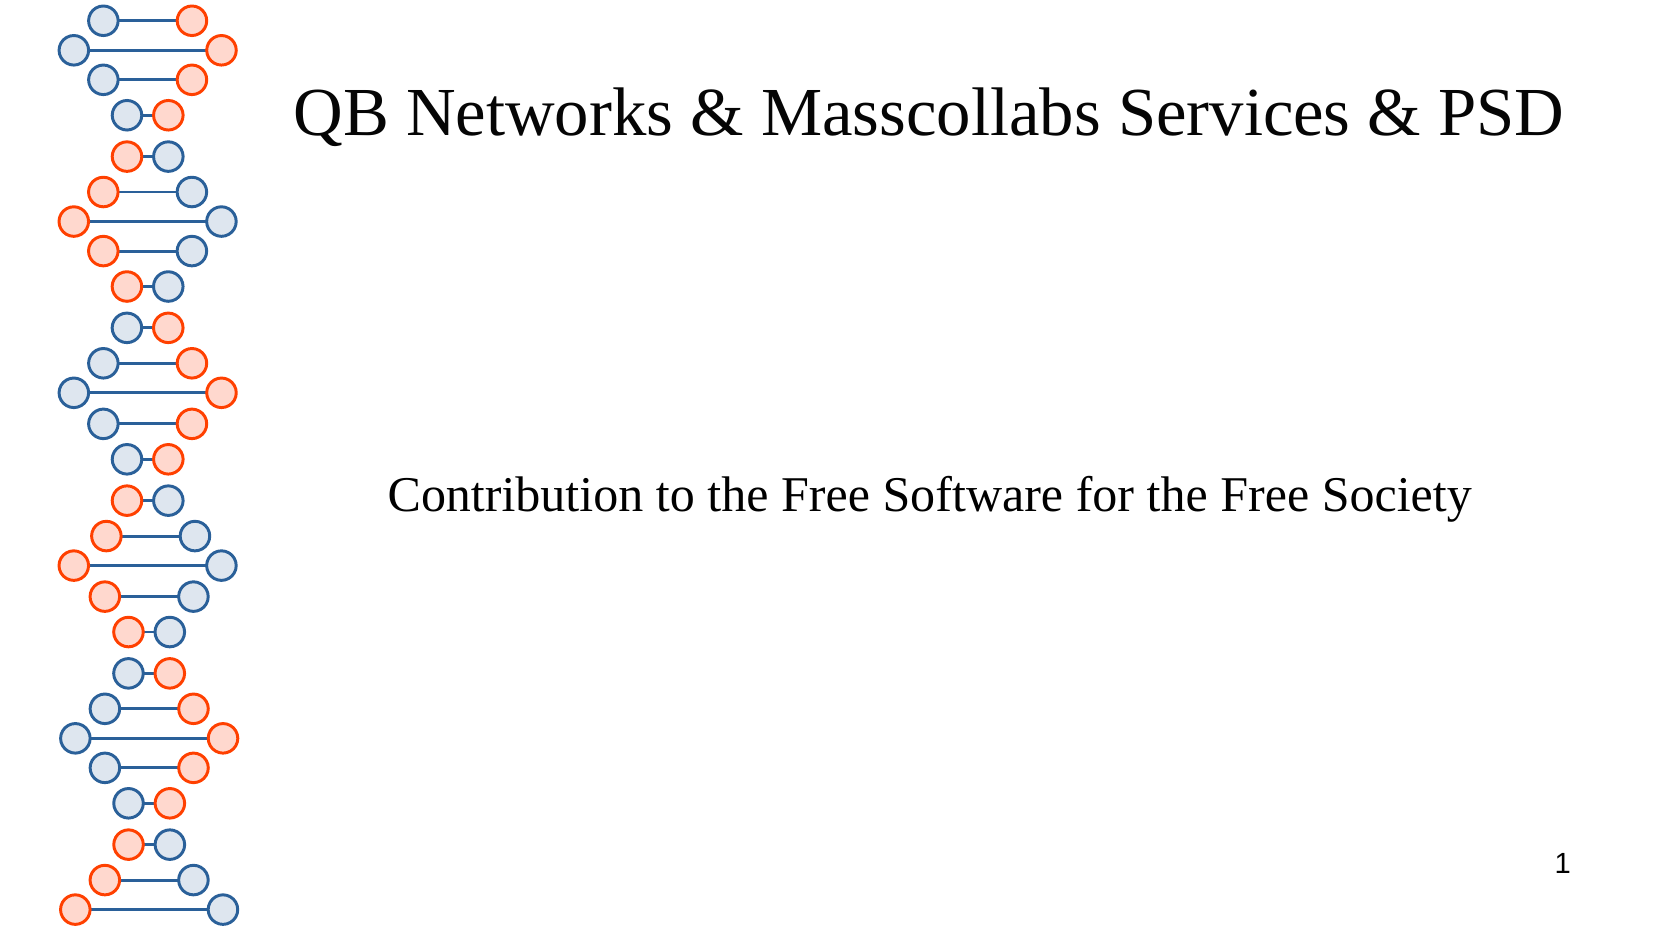

# QB Networks & Masscollabs Services & PSD
Contribution to the Free Software for the Free Society
1